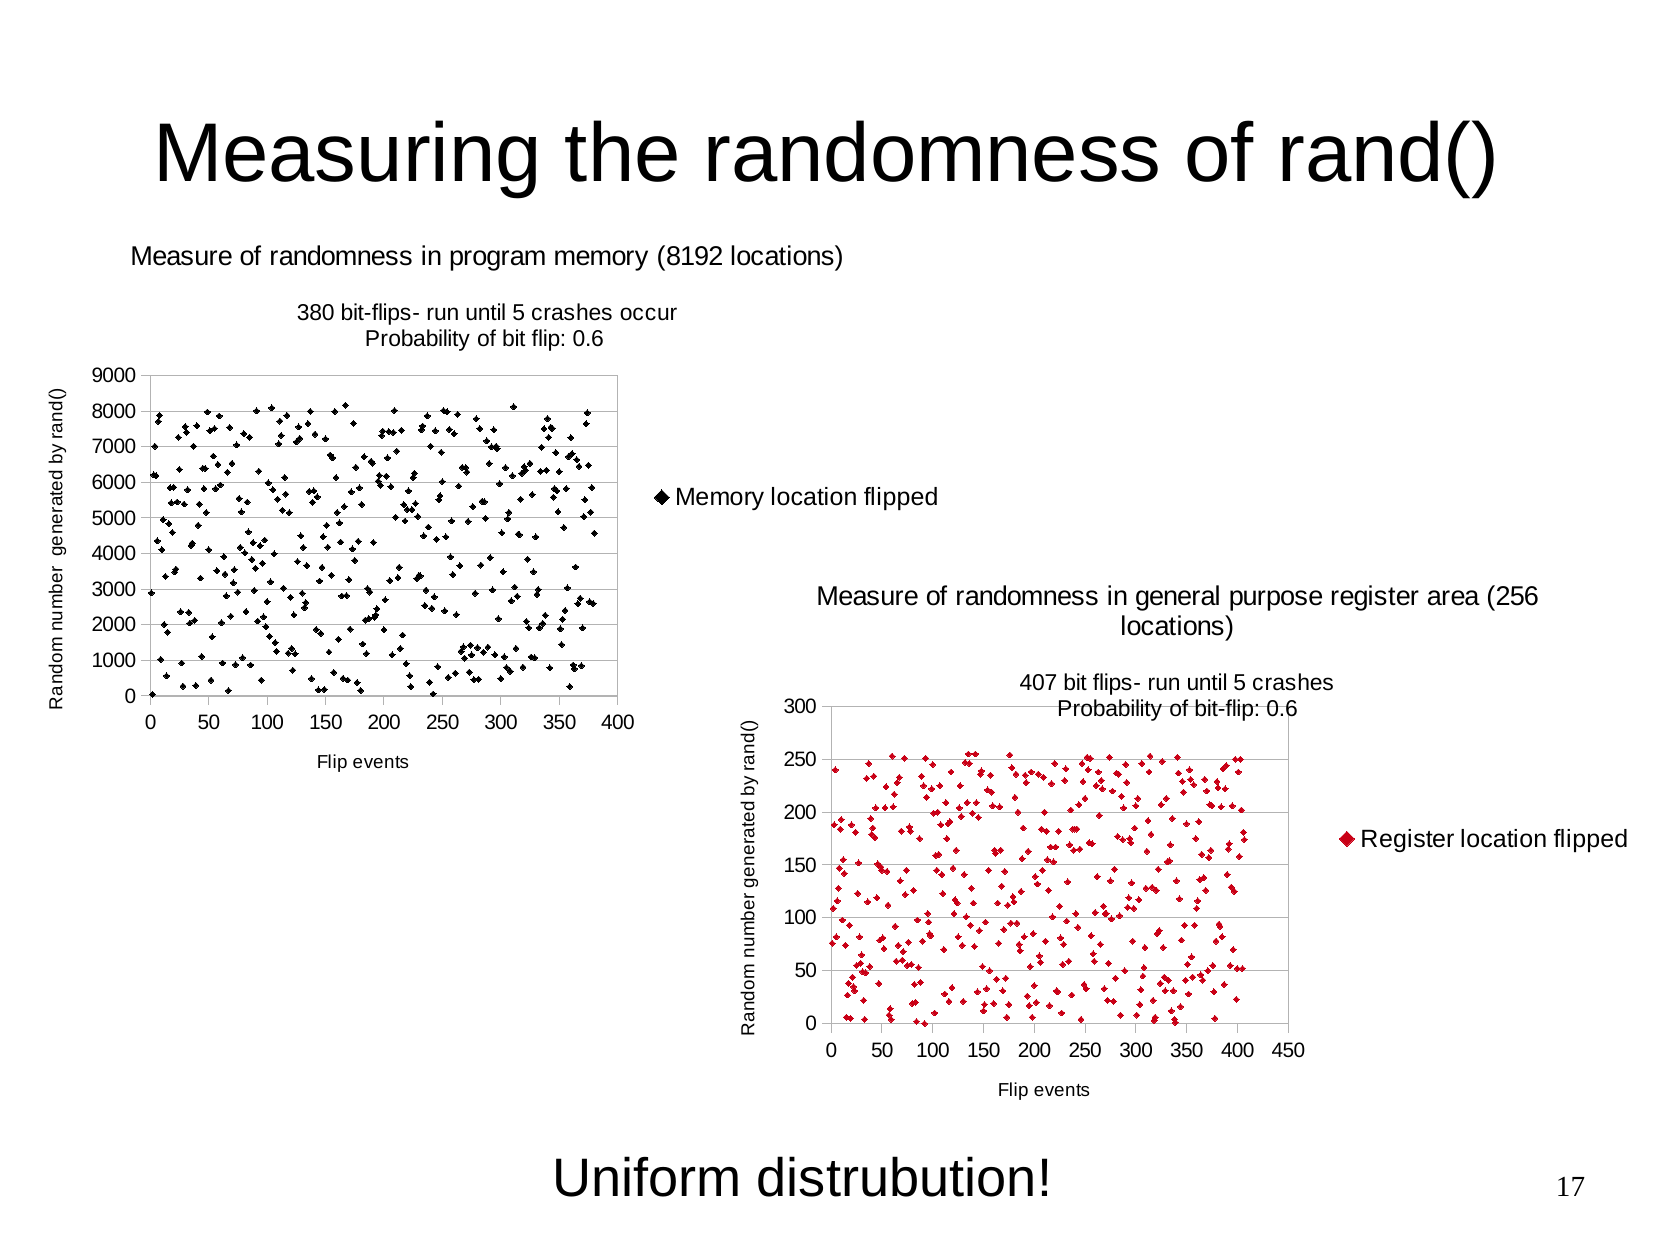

# Measuring the randomness of rand()
### Chart: Measure of randomness in program memory (8192 locations)
380 bit-flips- run until 5 crashes occur
Probability of bit flip: 0.6
| Category | Memory location flipped |
|---|---|
### Chart: Measure of randomness in general purpose register area (256 locations)
407 bit flips- run until 5 crashes
Probability of bit-flip: 0.6
| Category | Register location flipped |
|---|---|Uniform distrubution!
17